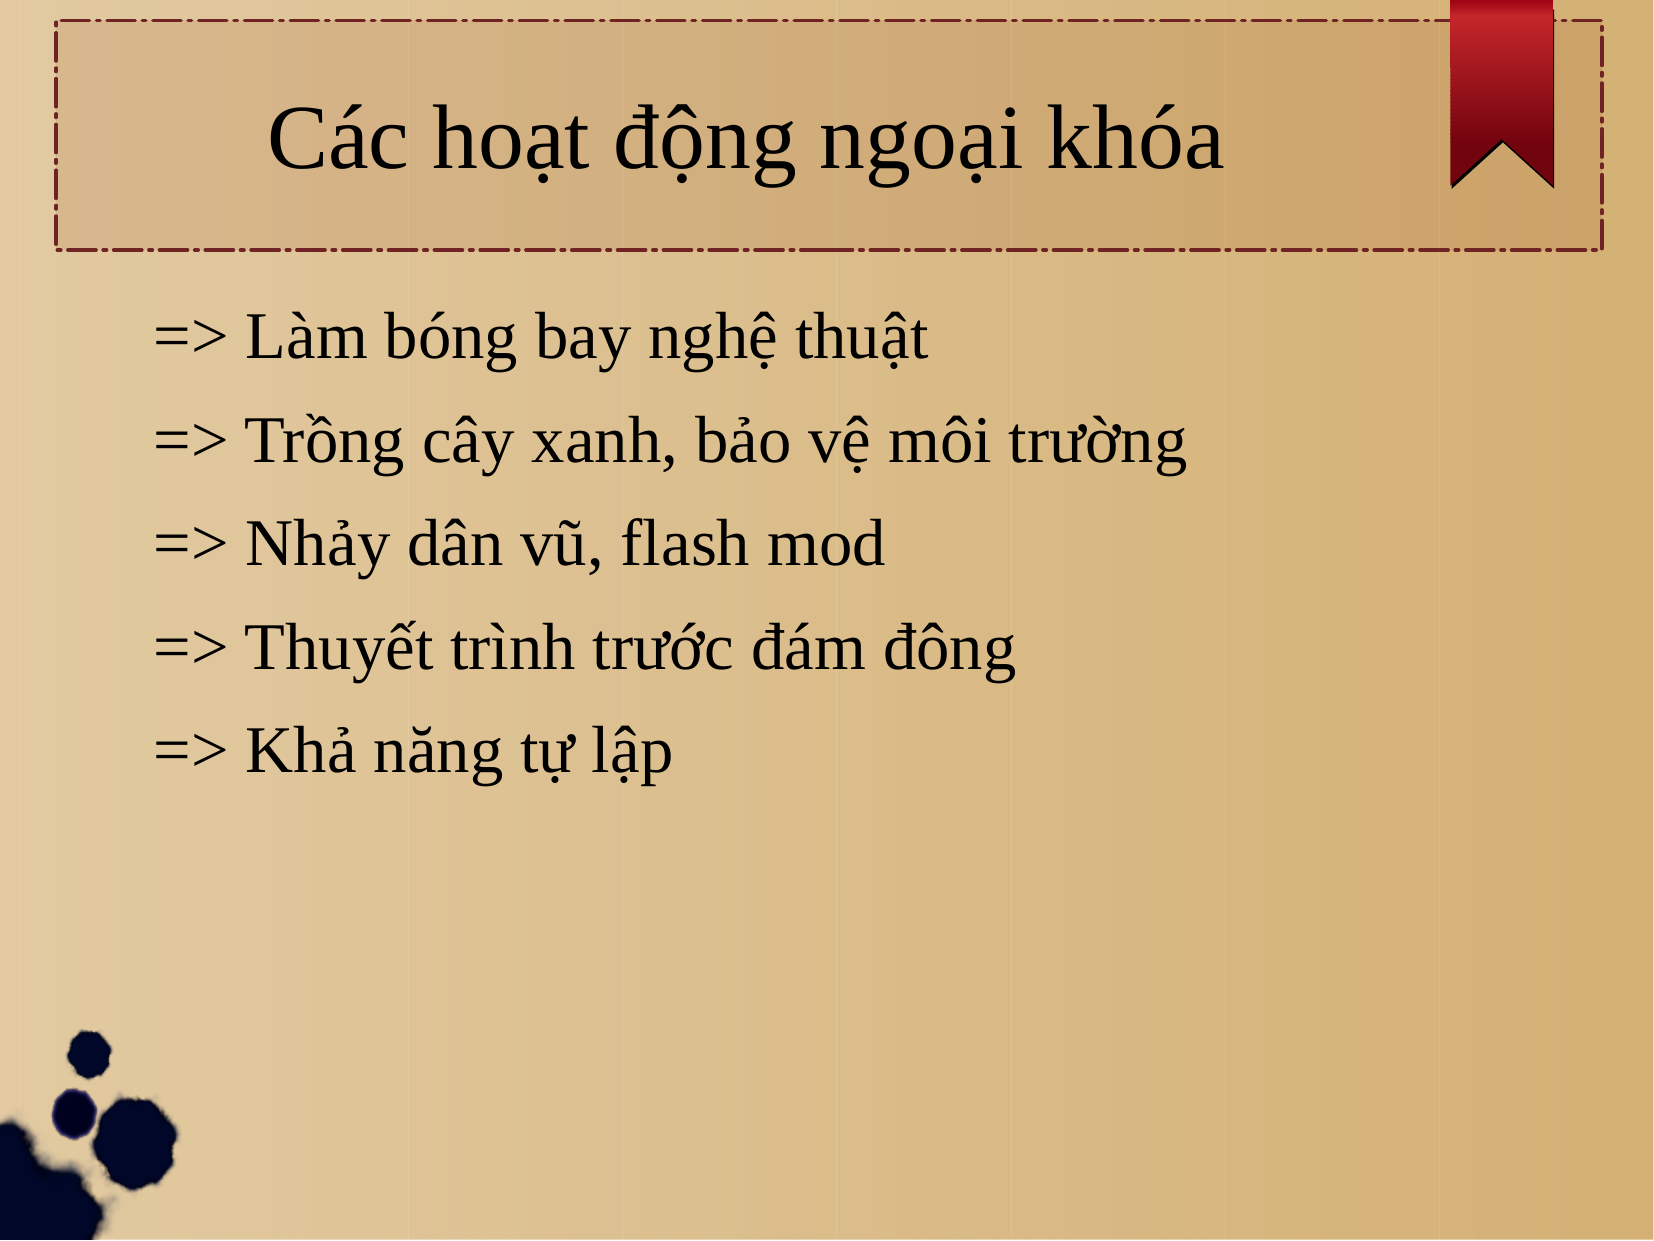

# Các hoạt động ngoại khóa
=> Làm bóng bay nghệ thuật
=> Trồng cây xanh, bảo vệ môi trường
=> Nhảy dân vũ, flash mod
=> Thuyết trình trước đám đông
=> Khả năng tự lập